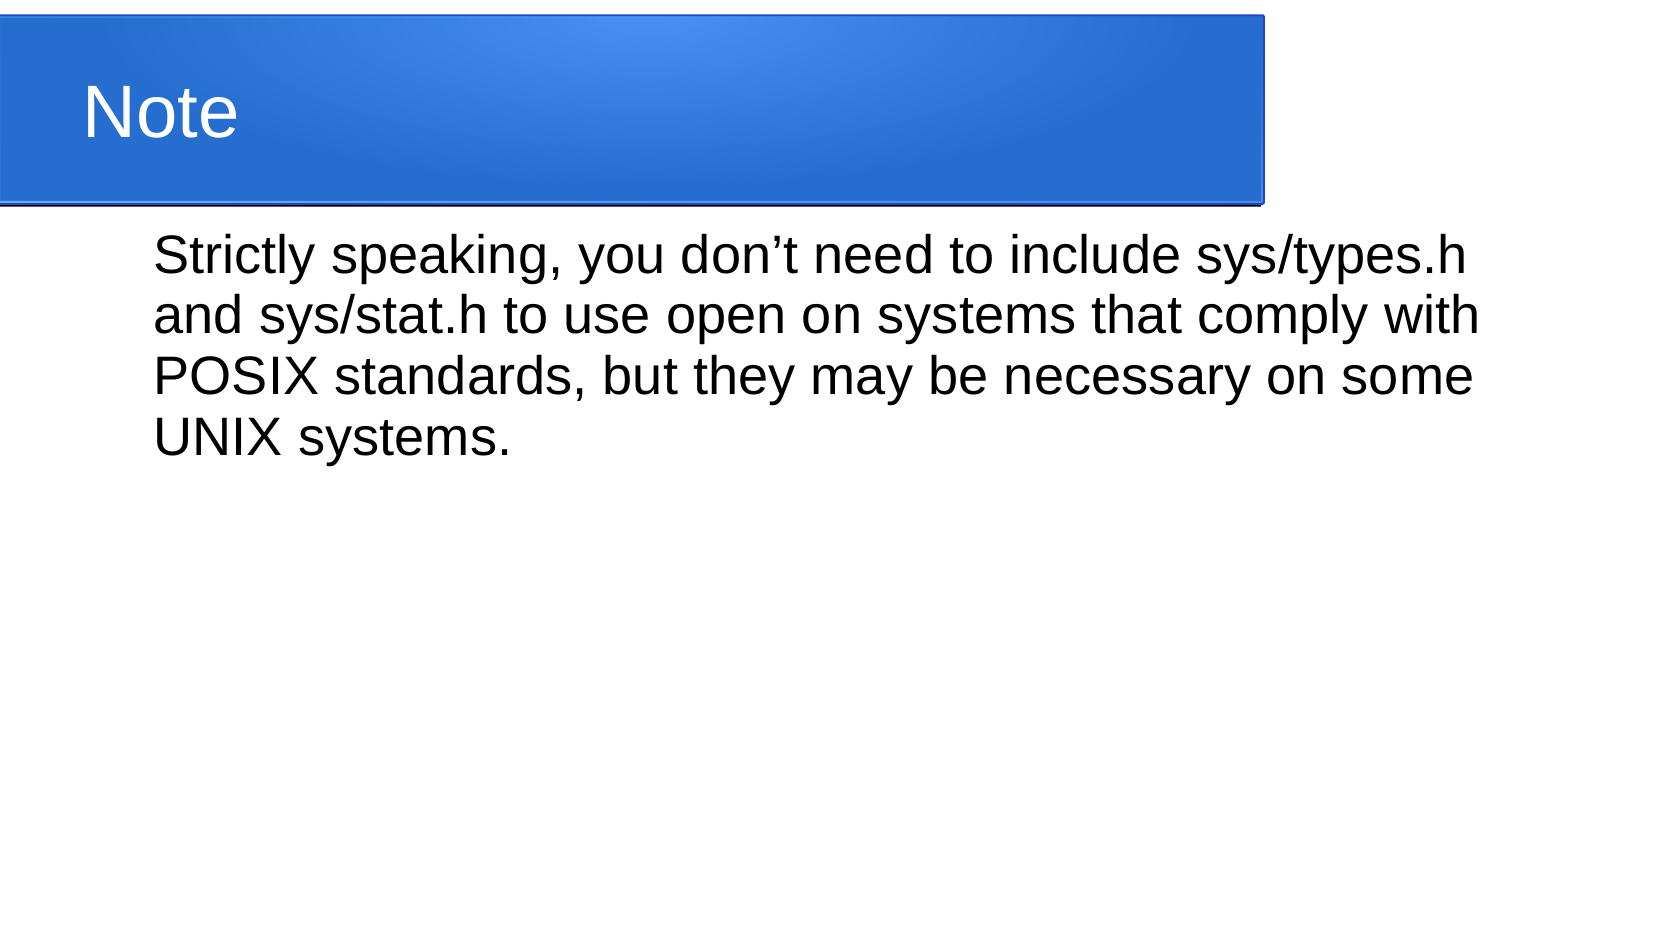

# Note
Strictly speaking, you don’t need to include sys/types.h and sys/stat.h to use open on systems that comply with POSIX standards, but they may be necessary on some UNIX systems.